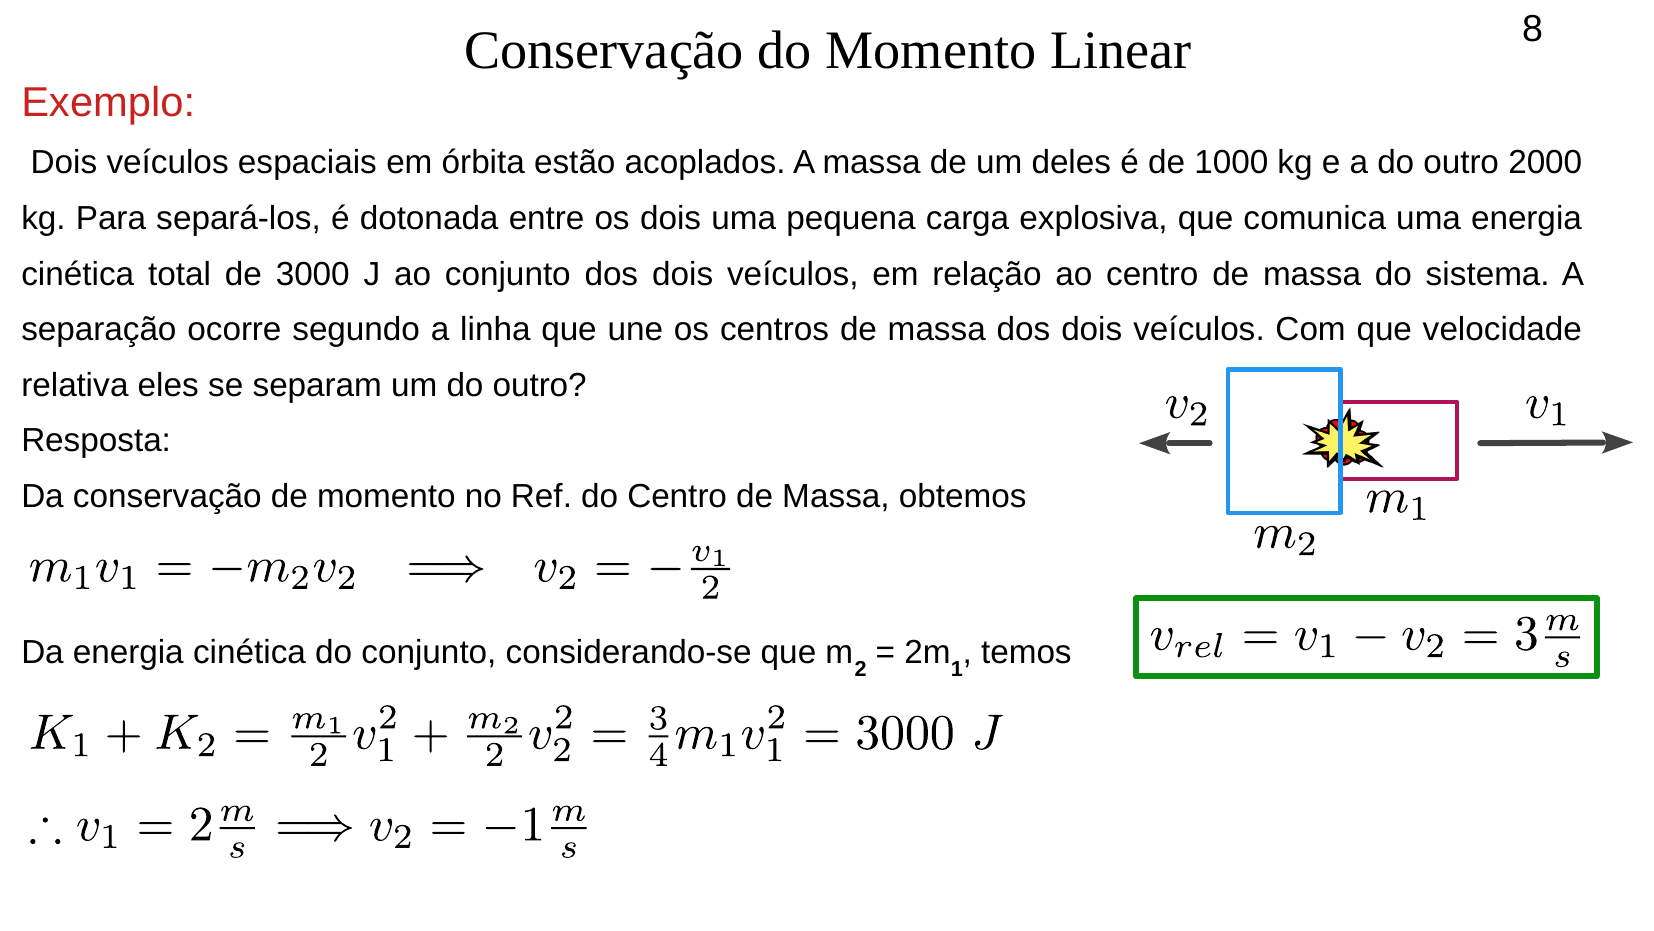

Conservação do Momento Linear
Exemplo:
 Dois veículos espaciais em órbita estão acoplados. A massa de um deles é de 1000 kg e a do outro 2000 kg. Para separá-los, é dotonada entre os dois uma pequena carga explosiva, que comunica uma energia cinética total de 3000 J ao conjunto dos dois veículos, em relação ao centro de massa do sistema. A separação ocorre segundo a linha que une os centros de massa dos dois veículos. Com que velocidade relativa eles se separam um do outro?
Resposta:
Da conservação de momento no Ref. do Centro de Massa, obtemos
Da energia cinética do conjunto, considerando-se que m2 = 2m1, temos